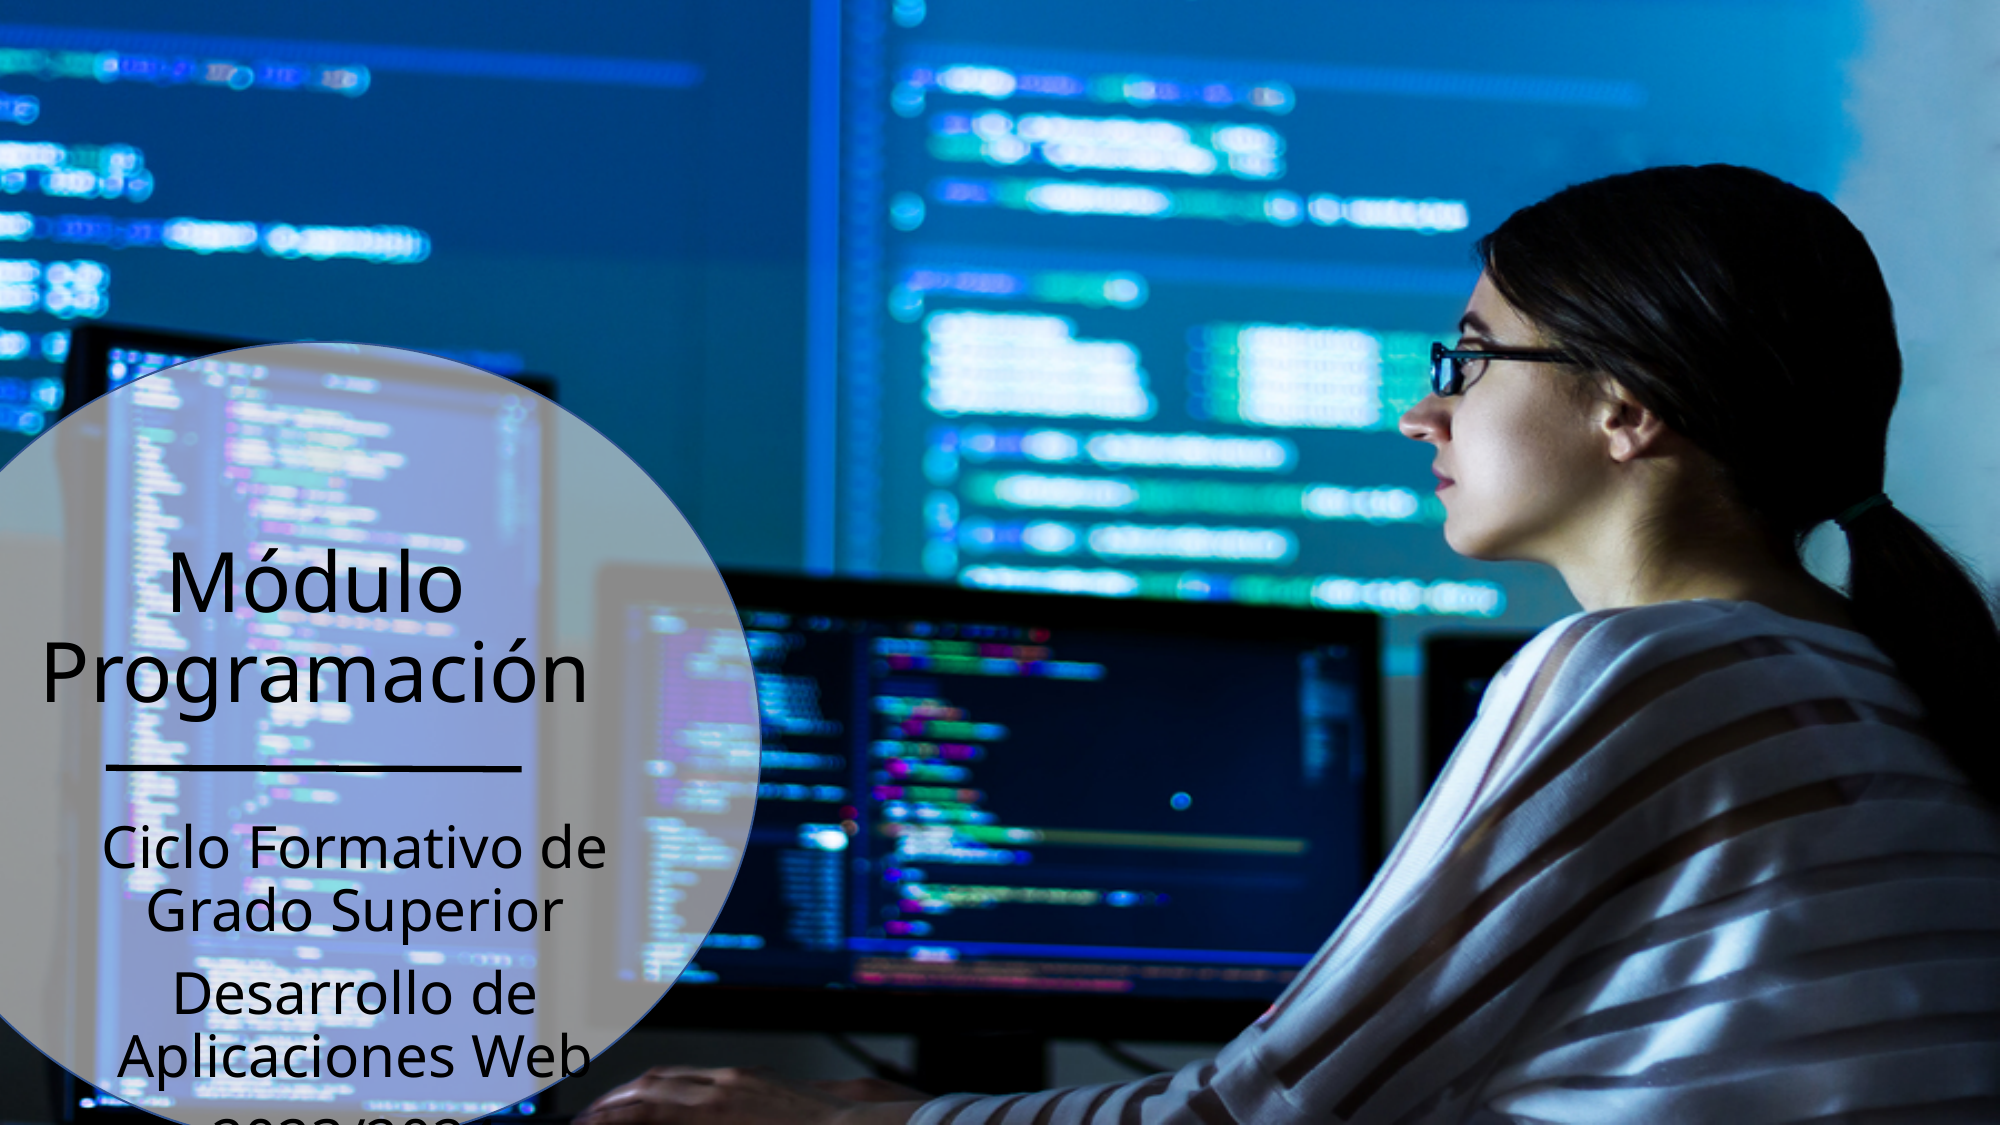

# Módulo Programación
Ciclo Formativo de Grado Superior
Desarrollo de Aplicaciones Web
2023/2024